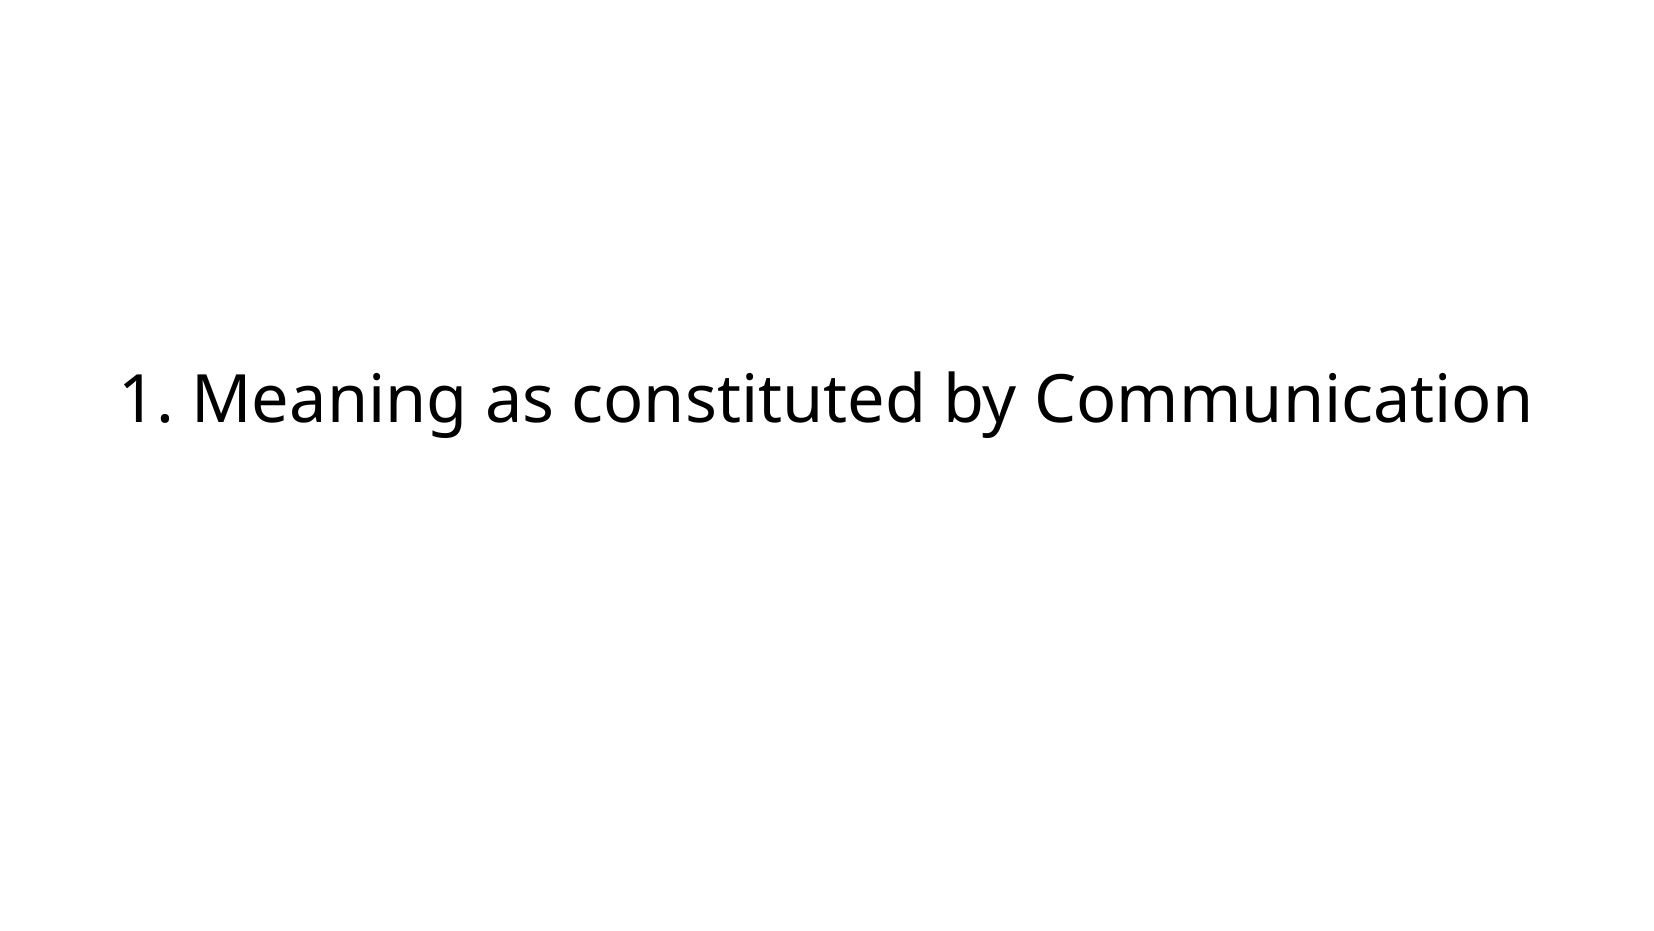

# 1. Meaning as constituted by Communication